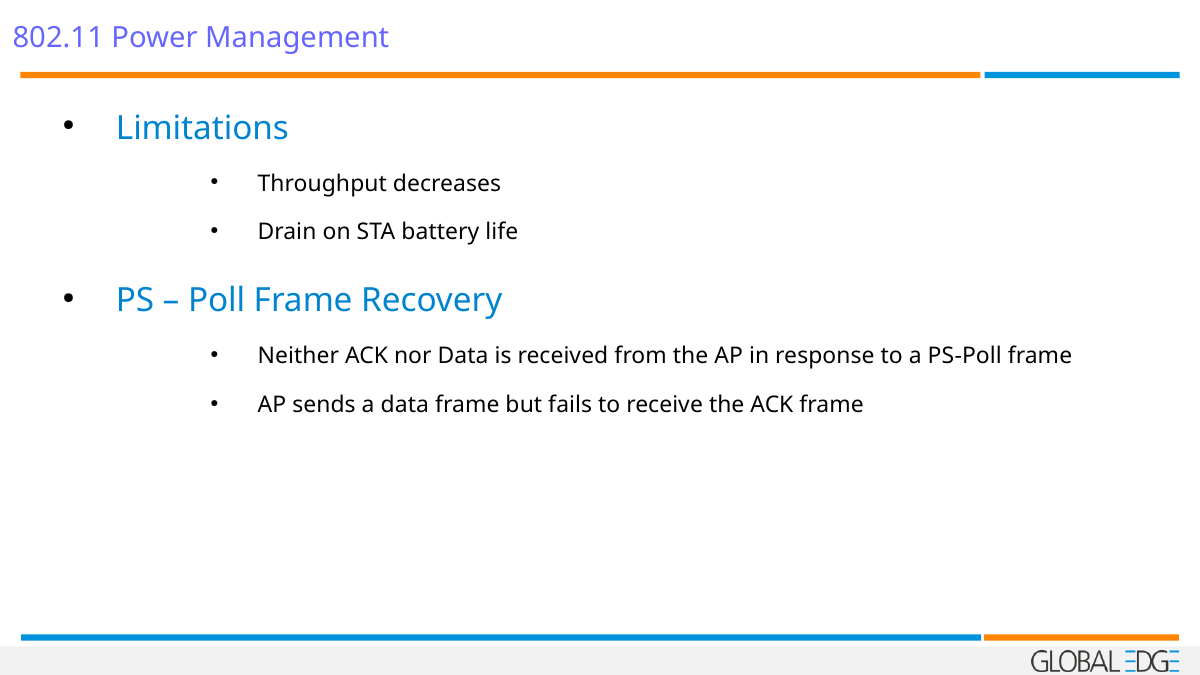

# 802.11 Power Management
Limitations
Throughput decreases
Drain on STA battery life
PS – Poll Frame Recovery
Neither ACK nor Data is received from the AP in response to a PS-Poll frame
AP sends a data frame but fails to receive the ACK frame